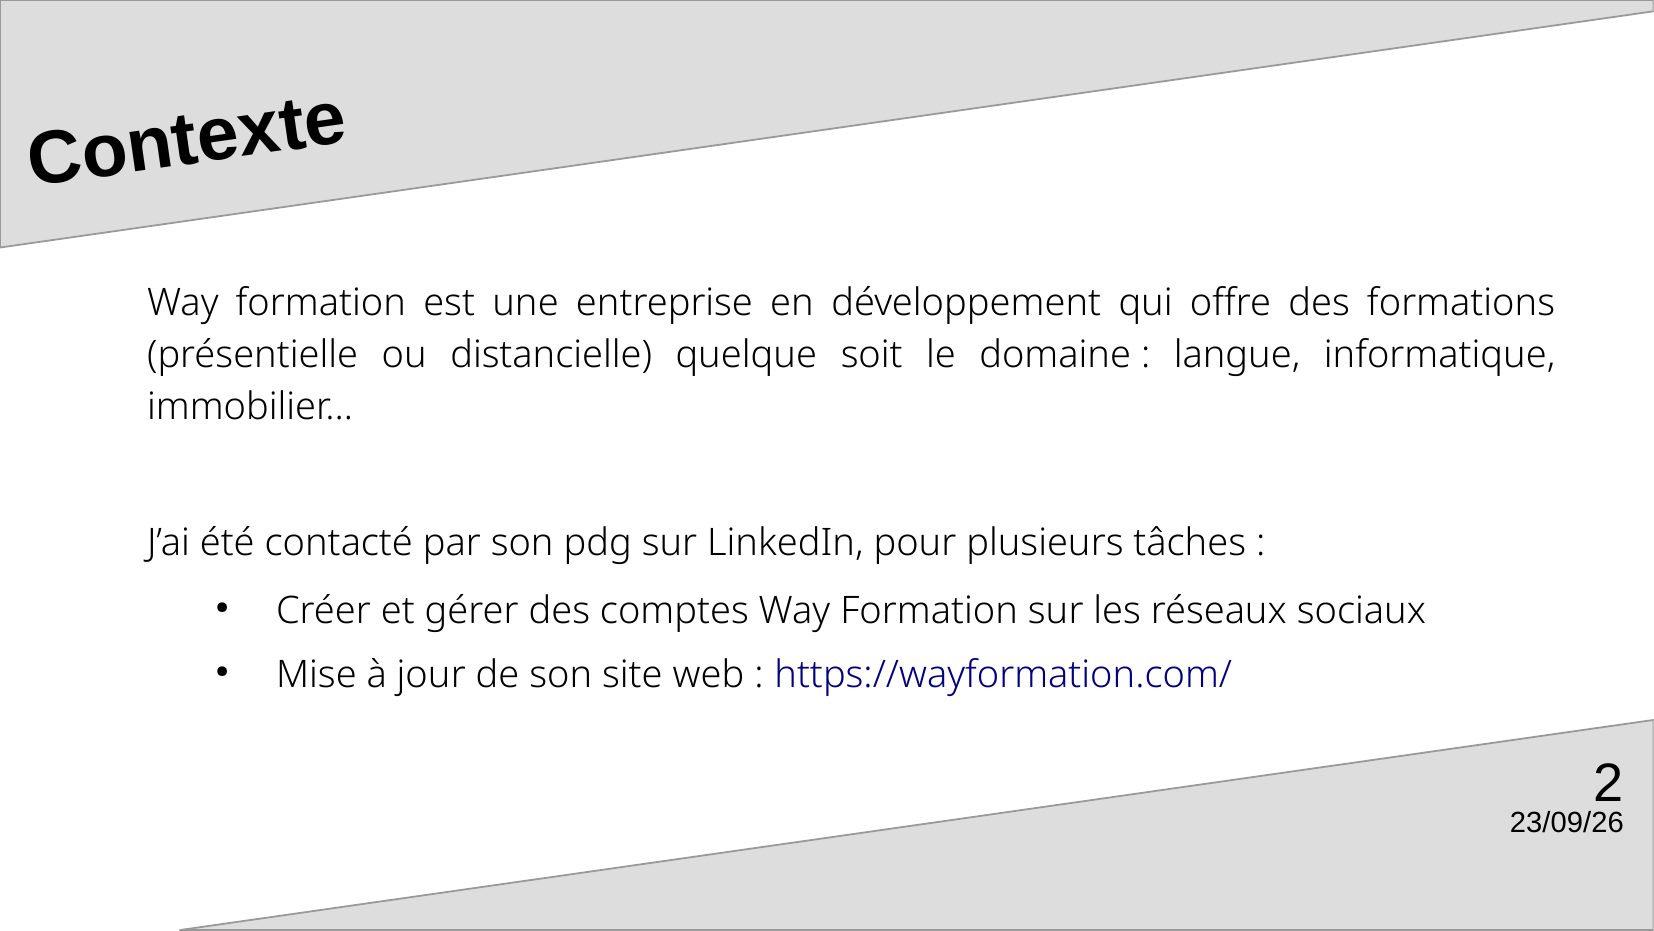

# Contexte
Way formation est une entreprise en développement qui offre des formations (présentielle ou distancielle) quelque soit le domaine : langue, informatique, immobilier…
J’ai été contacté par son pdg sur LinkedIn, pour plusieurs tâches :
Créer et gérer des comptes Way Formation sur les réseaux sociaux
Mise à jour de son site web : https://wayformation.com/
2